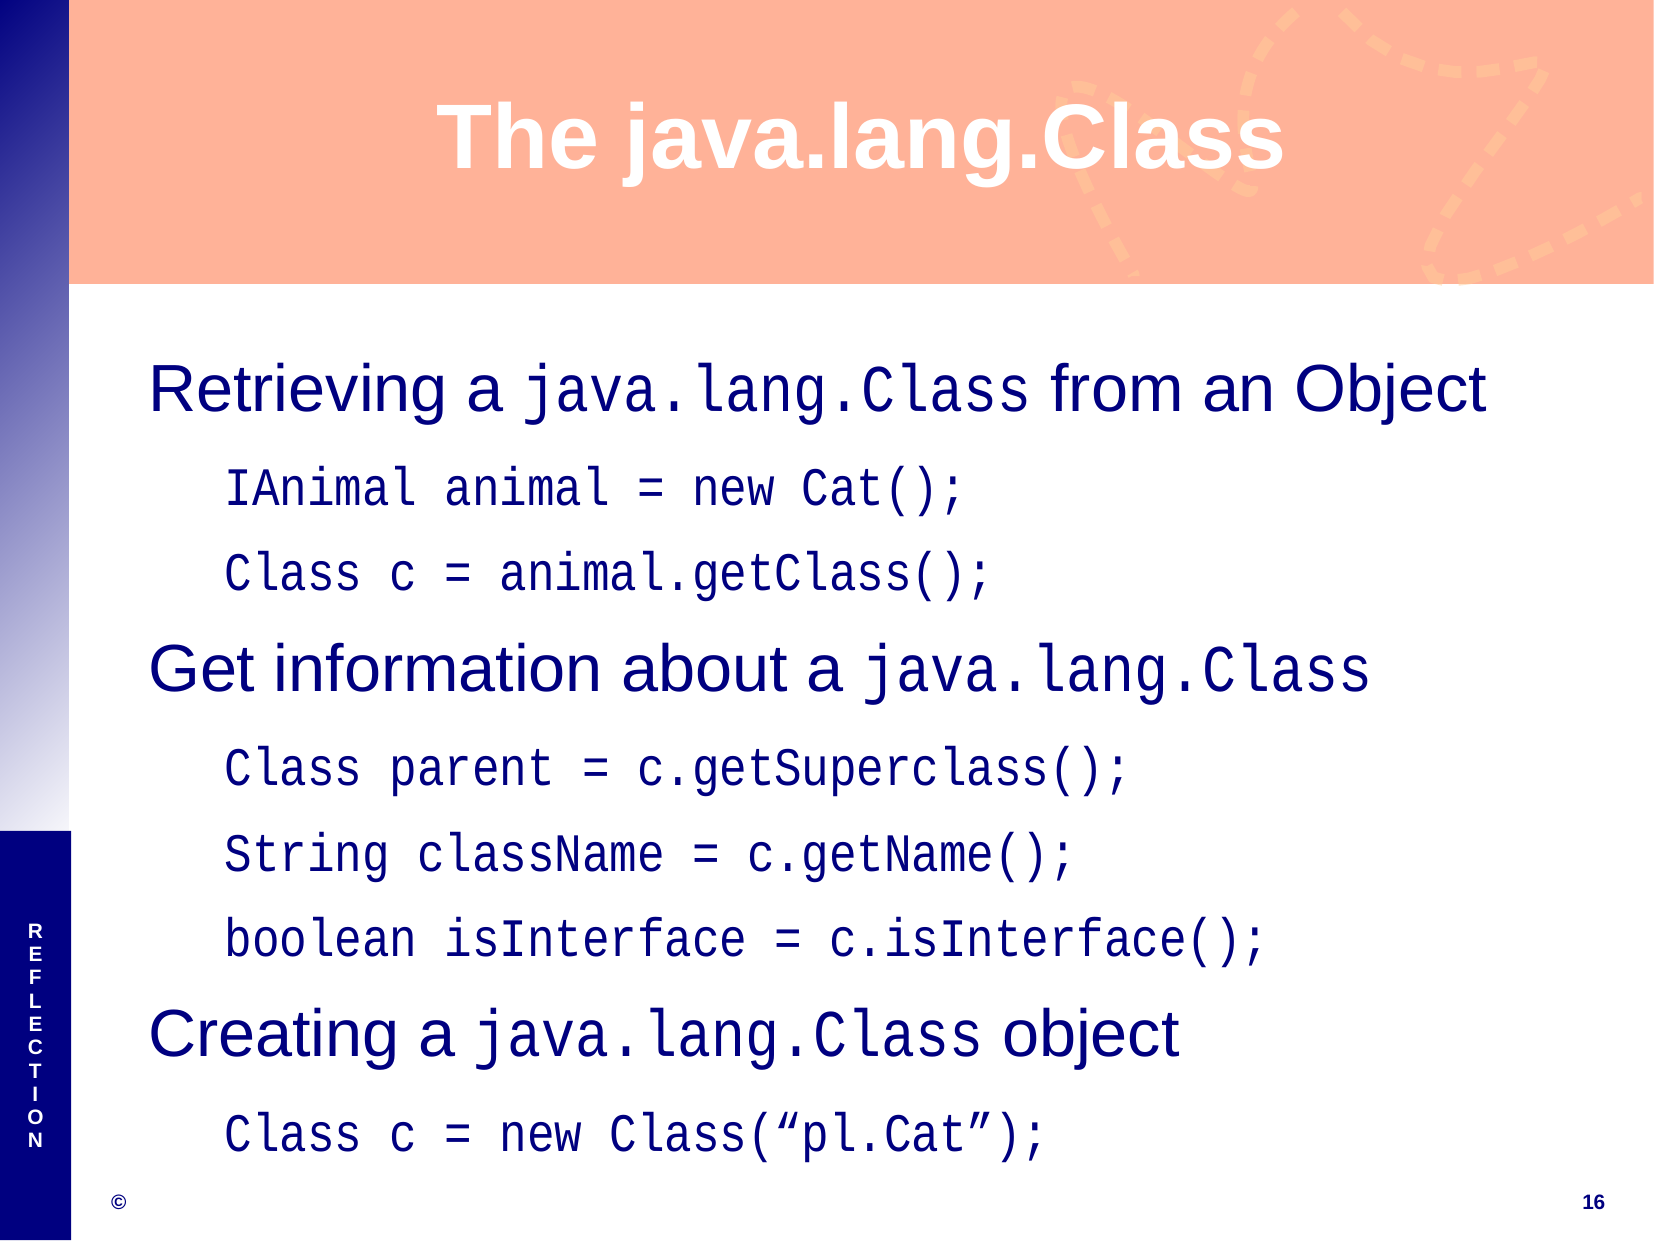

The java.lang.Class
# Retrieving a java.lang.Class from an Object
IAnimal animal = new Cat();
Class c = animal.getClass();
Get information about a java.lang.Class
Class parent = c.getSuperclass();
String className = c.getName();
boolean isInterface = c.isInterface();
Creating a java.lang.Class object
Class c = new Class(“pl.Cat”);
R
E
F
L
E
C
T
I
O
N